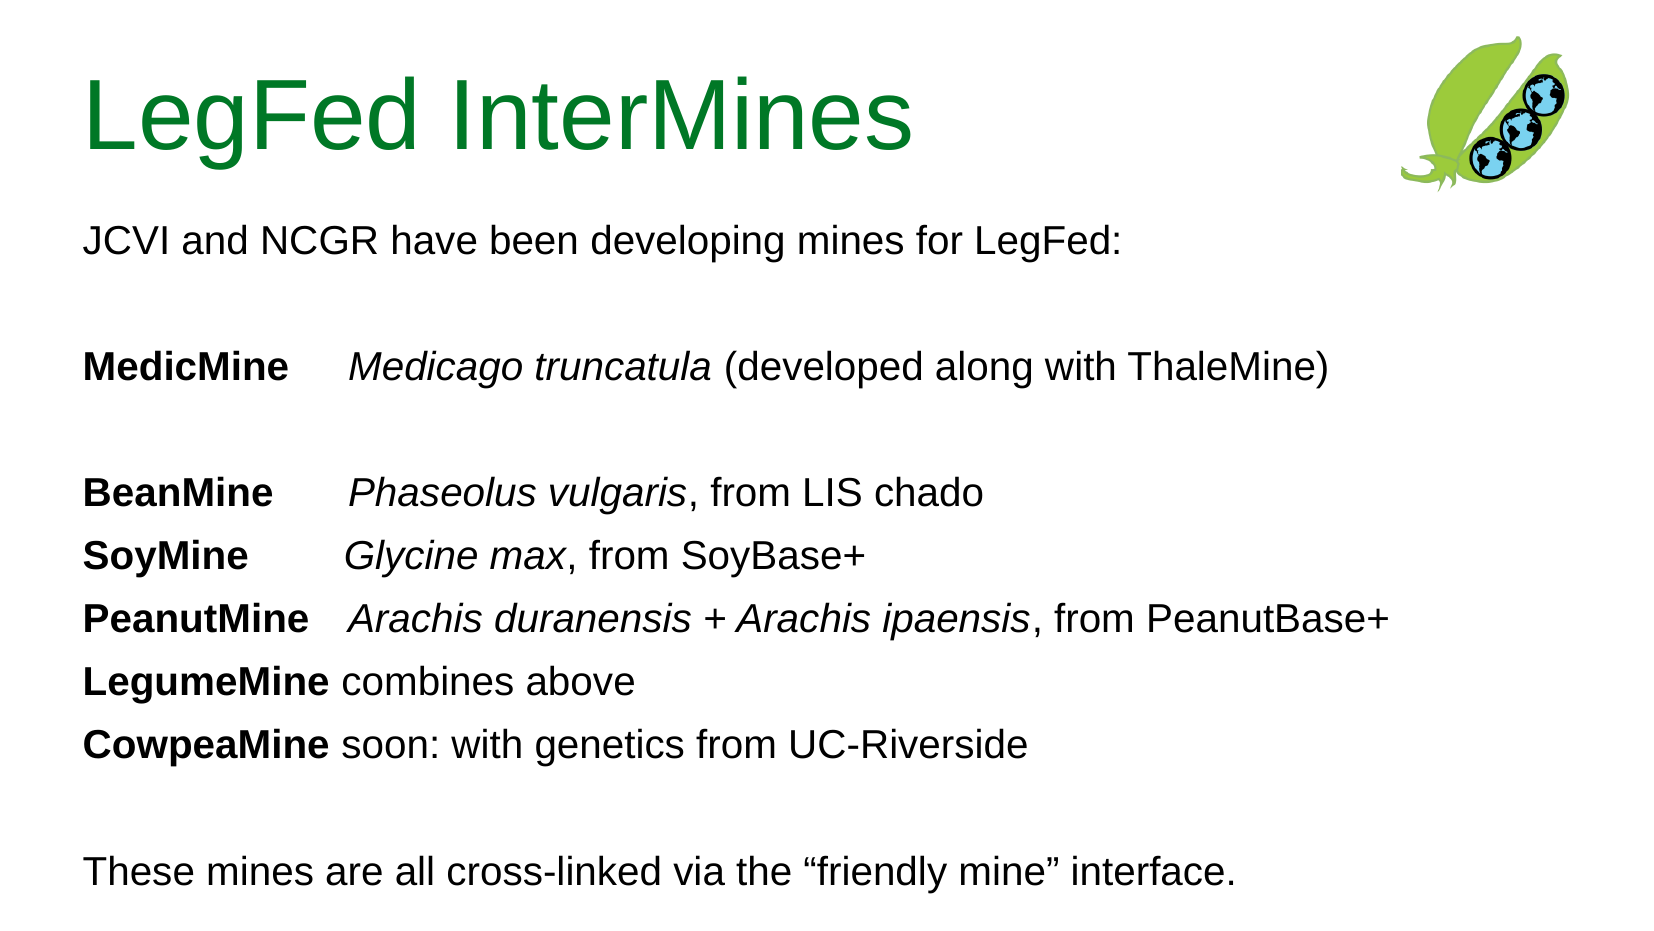

# LegFed InterMines
JCVI and NCGR have been developing mines for LegFed:
MedicMine	 Medicago truncatula (developed along with ThaleMine)
BeanMine	 Phaseolus vulgaris, from LIS chado
SoyMine			 Glycine max, from SoyBase+
PeanutMine	 Arachis duranensis + Arachis ipaensis, from PeanutBase+
LegumeMine combines above
CowpeaMine soon: with genetics from UC-Riverside
These mines are all cross-linked via the “friendly mine” interface.